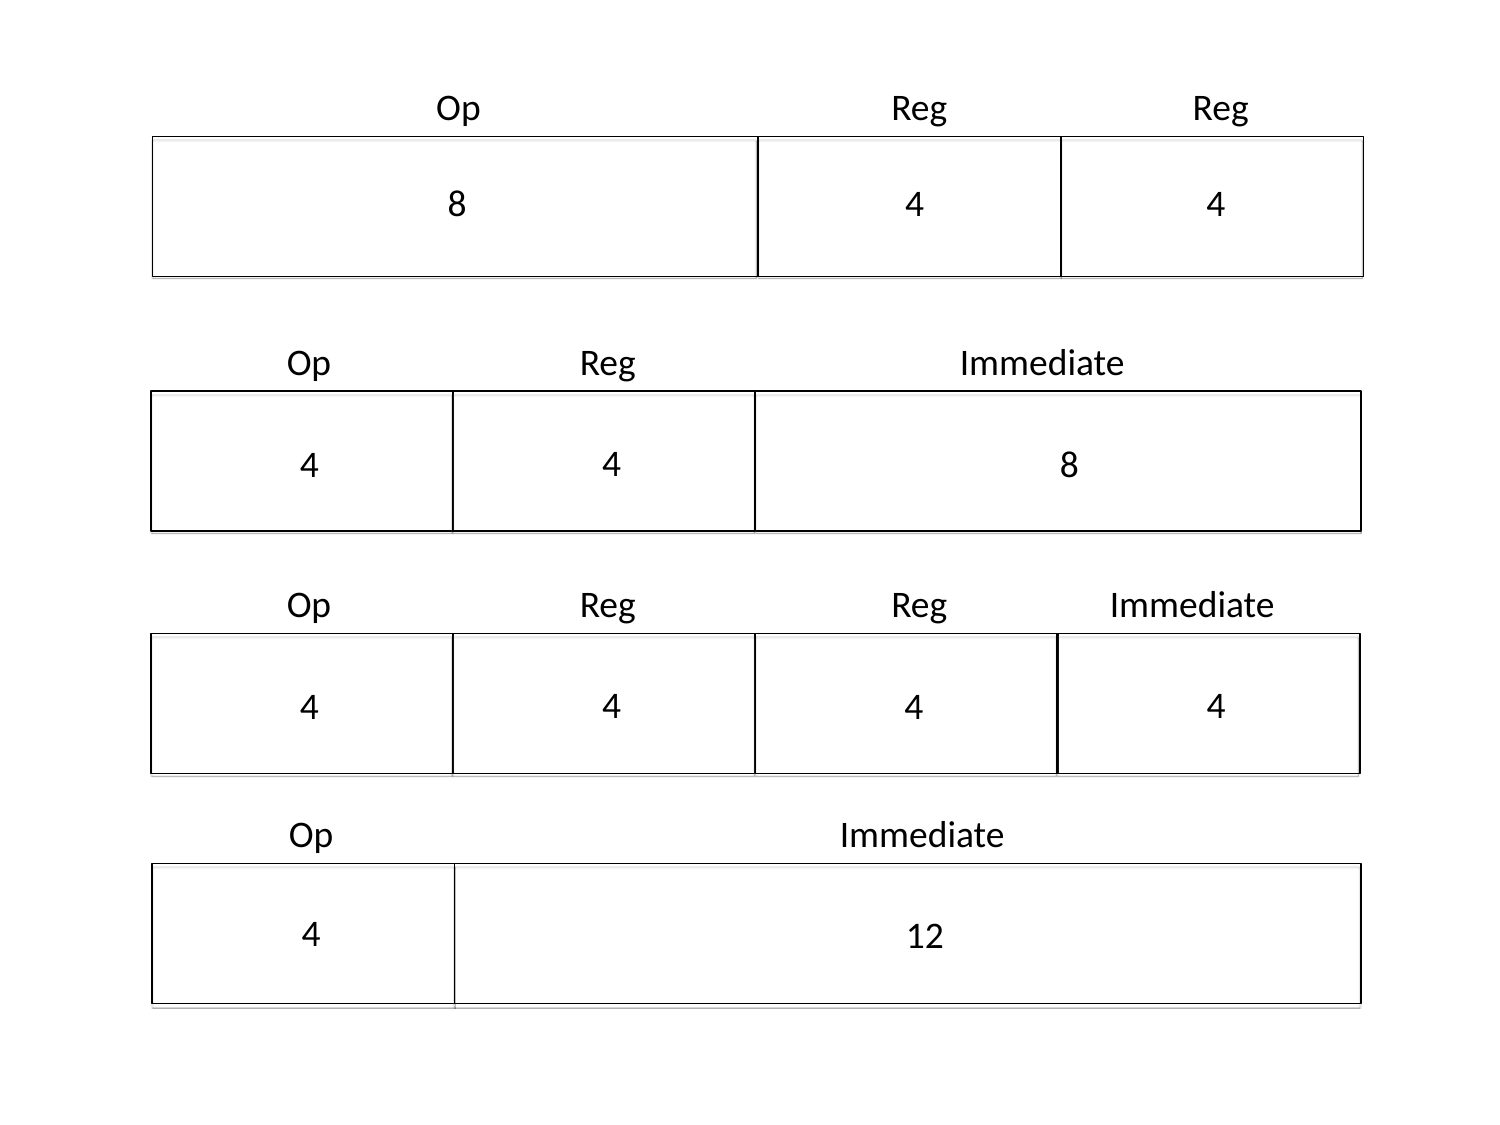

Op
Reg
Reg
8
4
4
Op
Reg
Immediate
4
4
8
Op
Reg
Reg
Immediate
4
4
4
4
Op
Immediate
4
12